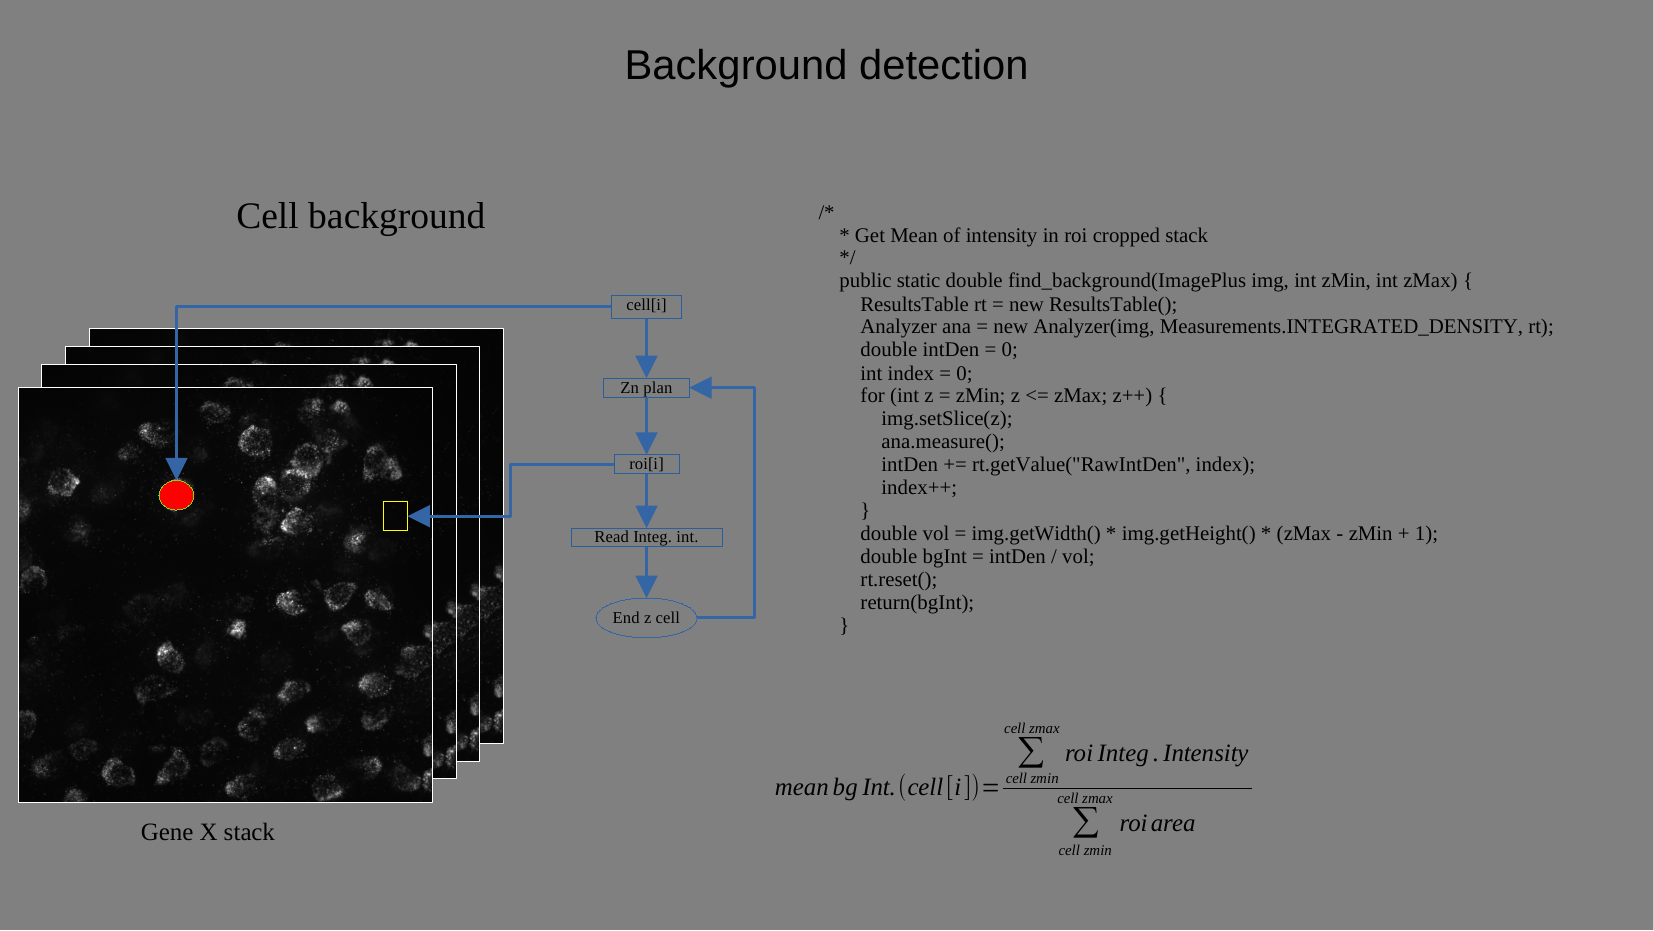

# Background detection
Cell background
/*
 * Get Mean of intensity in roi cropped stack
 */
 public static double find_background(ImagePlus img, int zMin, int zMax) {
 ResultsTable rt = new ResultsTable();
 Analyzer ana = new Analyzer(img, Measurements.INTEGRATED_DENSITY, rt);
 double intDen = 0;
 int index = 0;
 for (int z = zMin; z <= zMax; z++) {
 img.setSlice(z);
 ana.measure();
 intDen += rt.getValue("RawIntDen", index);
 index++;
 }
 double vol = img.getWidth() * img.getHeight() * (zMax - zMin + 1);
 double bgInt = intDen / vol;
 rt.reset();
 return(bgInt);
 }
cell[i]
Zn plan
roi[i]
Read Integ. int.
End z cell
Gene X stack